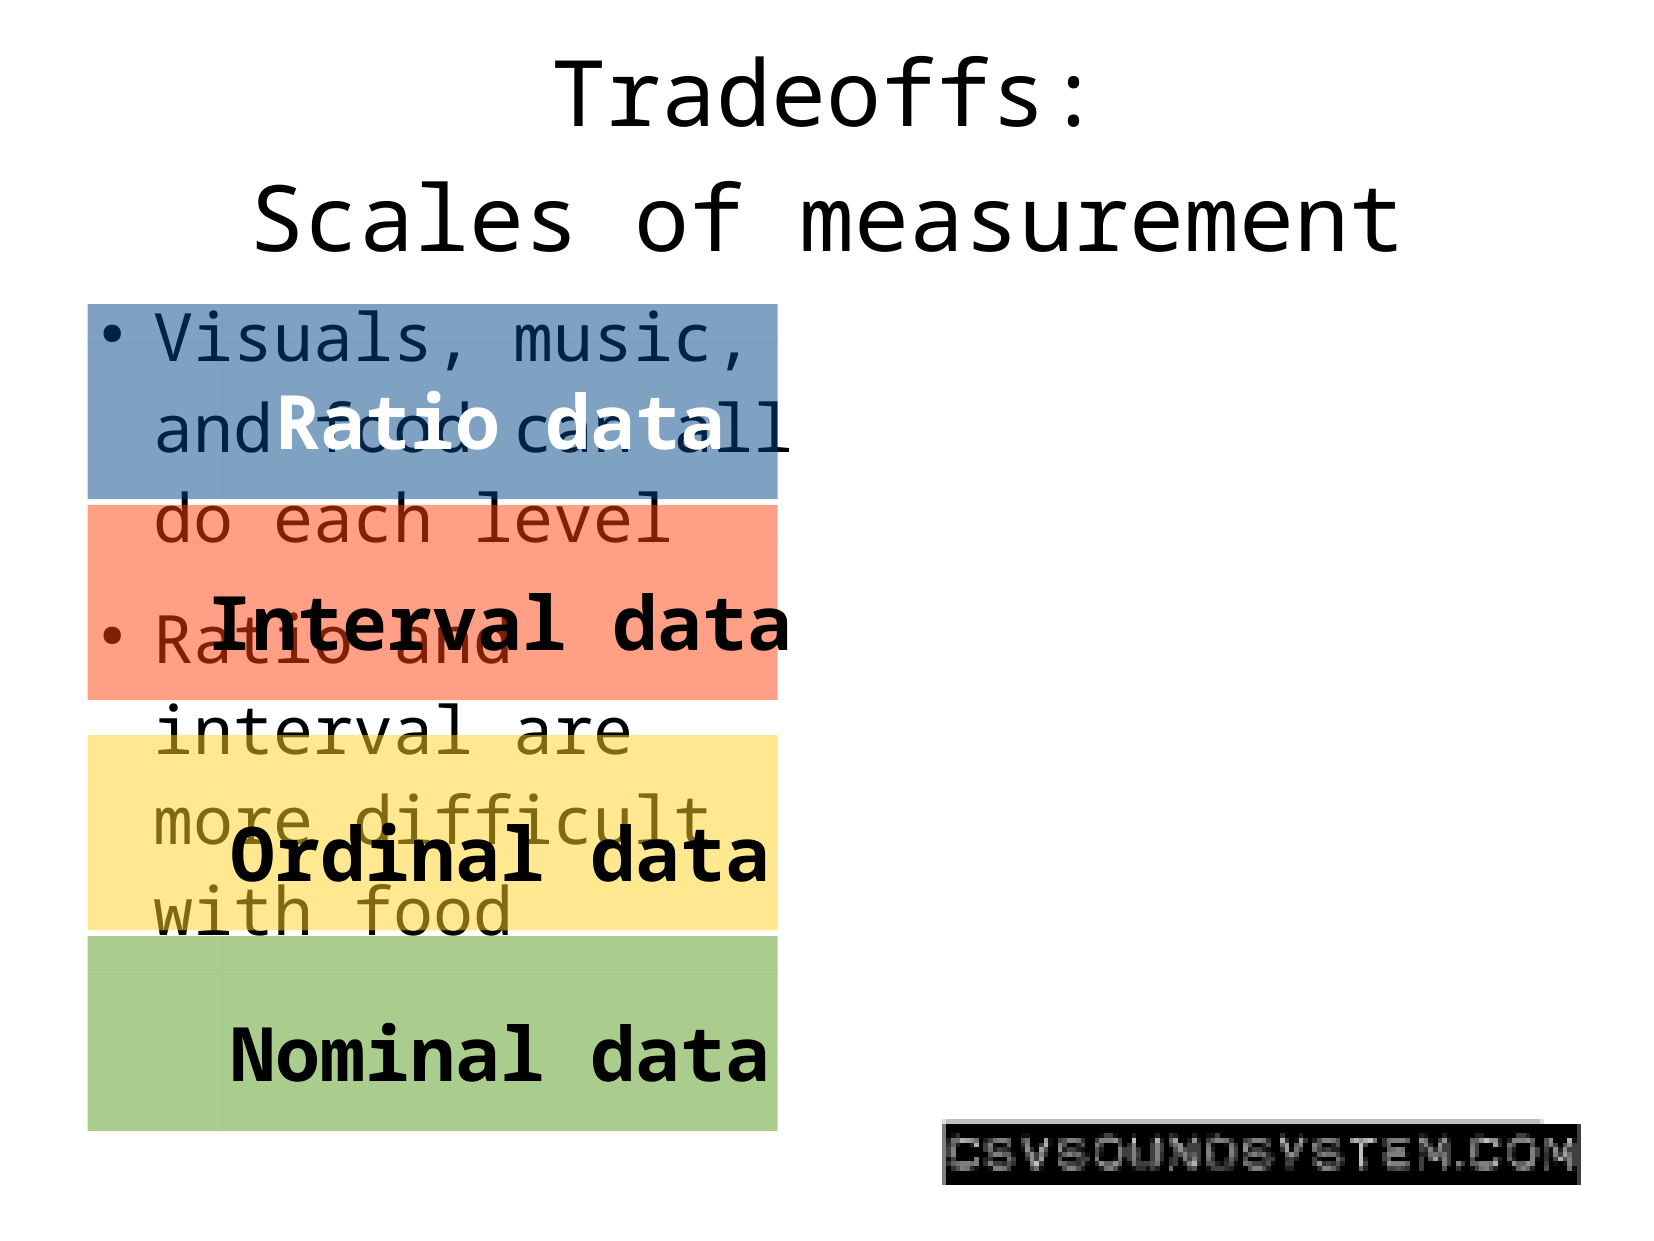

# Tradeoffs: Scales of measurement
Visuals, music, and food can all do each level
Ratio and interval are more difficult with food
Ratio data
Interval data
Ordinal data
Nominal data